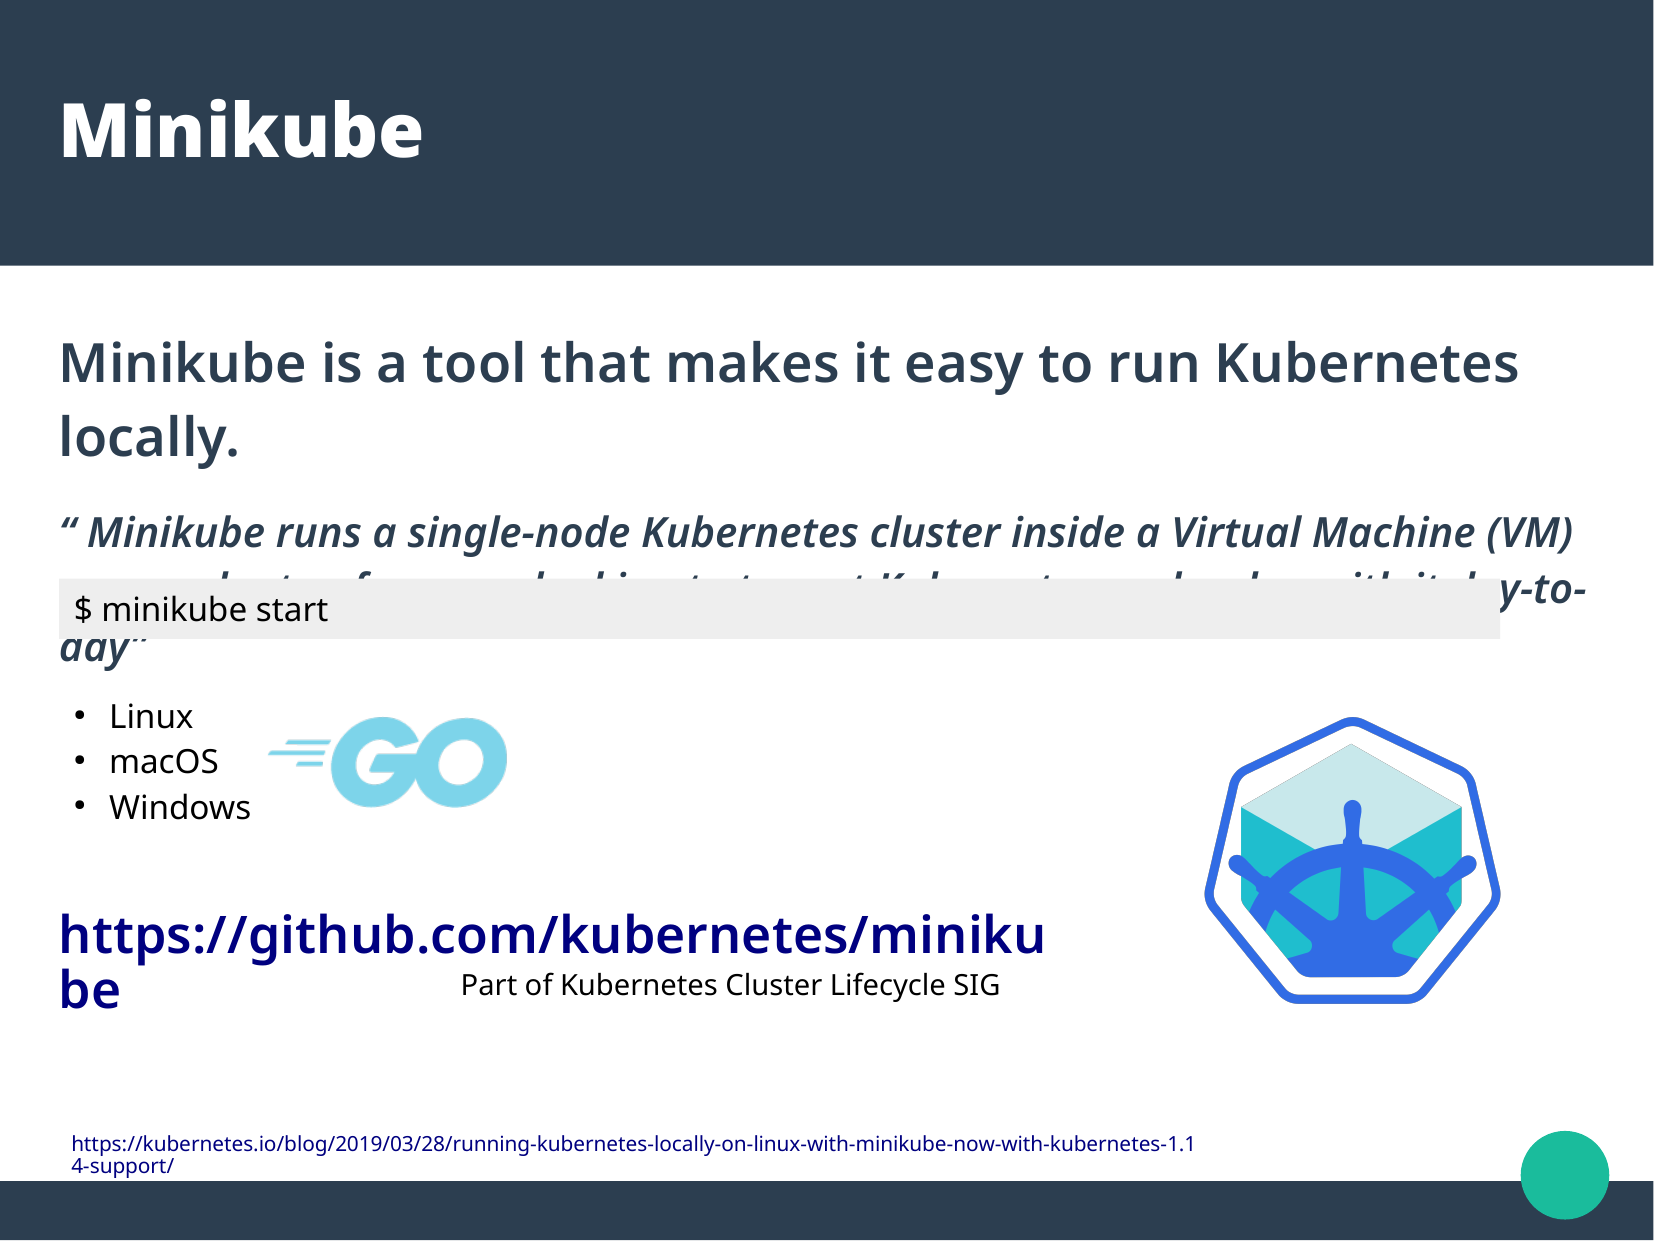

Minikube
# Minikube is a tool that makes it easy to run Kubernetes locally.
“ Minikube runs a single-node Kubernetes cluster inside a Virtual Machine (VM)
on your laptop for users looking to try out Kubernetes or develop with it day-to-day”
$ minikube start
Linux
macOS
Windows
https://github.com/kubernetes/minikube
Part of Kubernetes Cluster Lifecycle SIG
https://kubernetes.io/blog/2019/03/28/running-kubernetes-locally-on-linux-with-minikube-now-with-kubernetes-1.14-support/